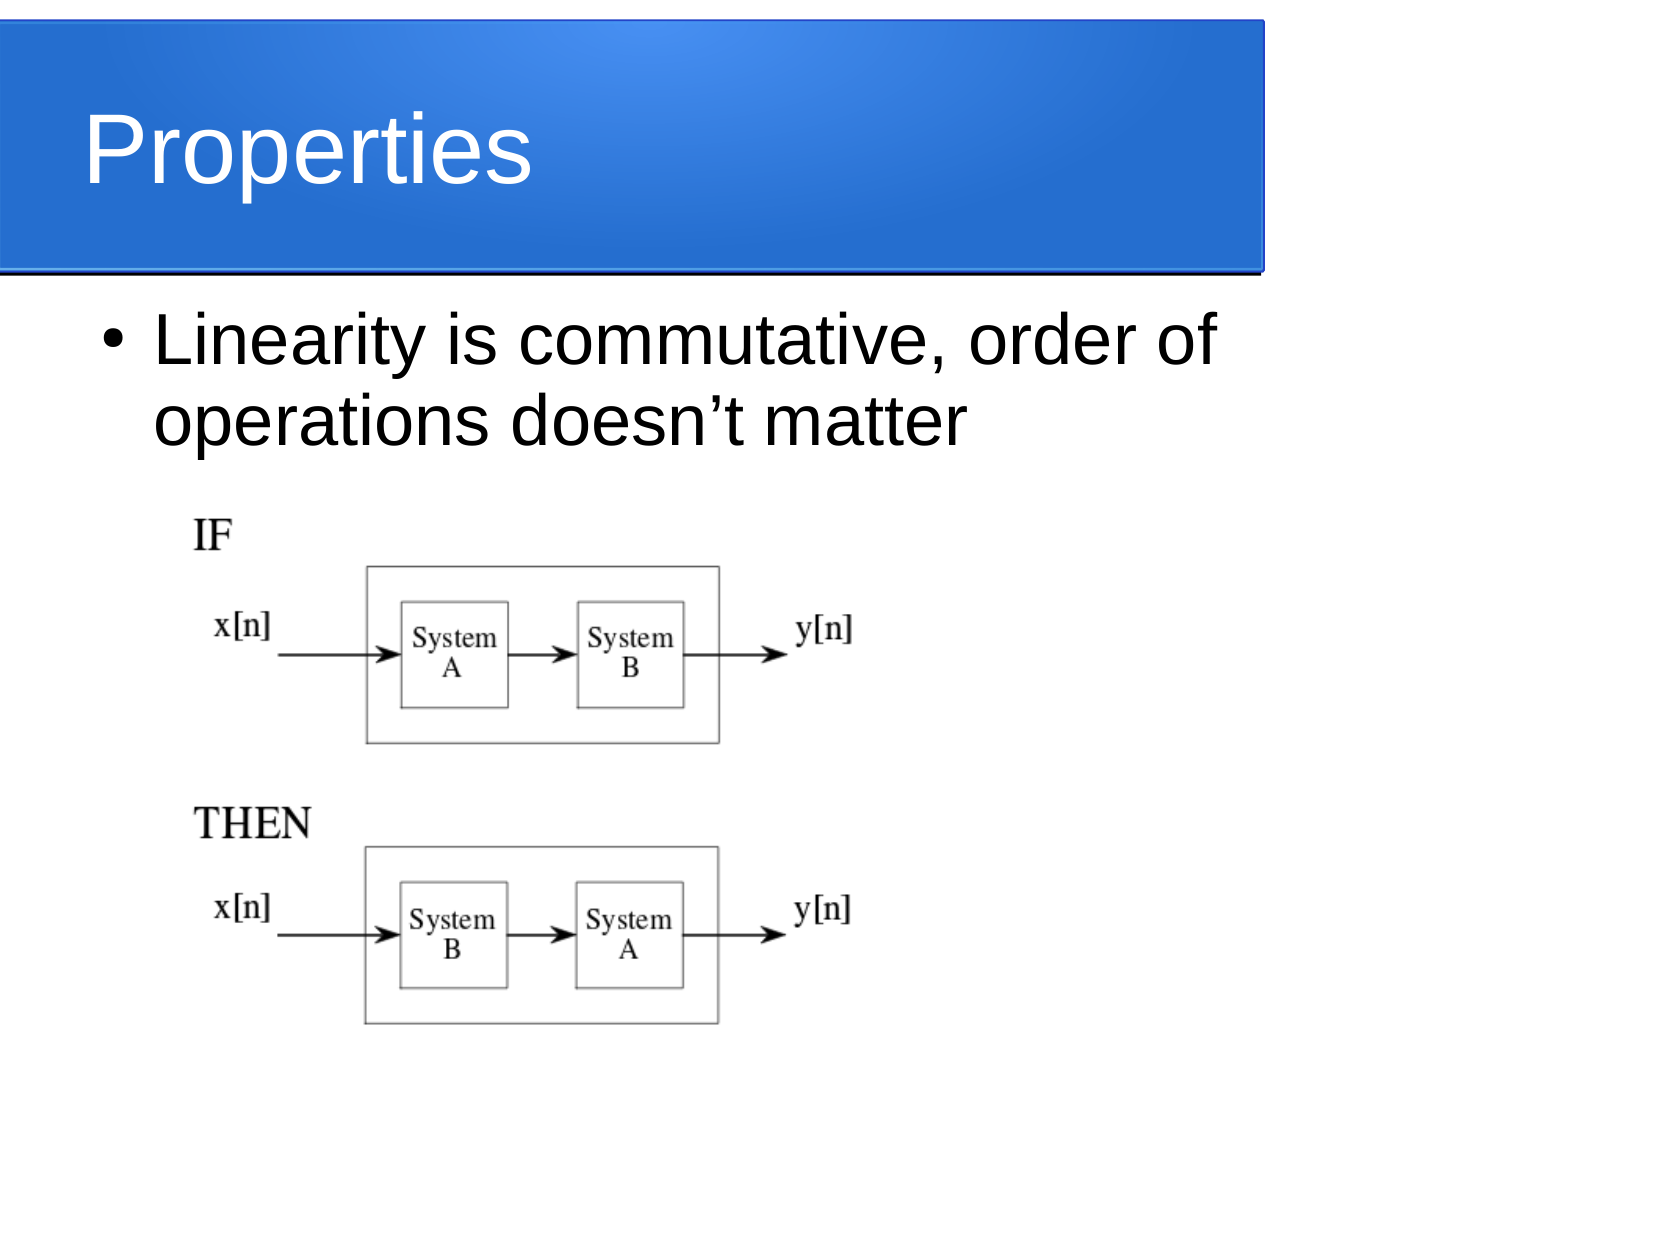

# Properties
Linearity is commutative, order of operations doesn’t matter